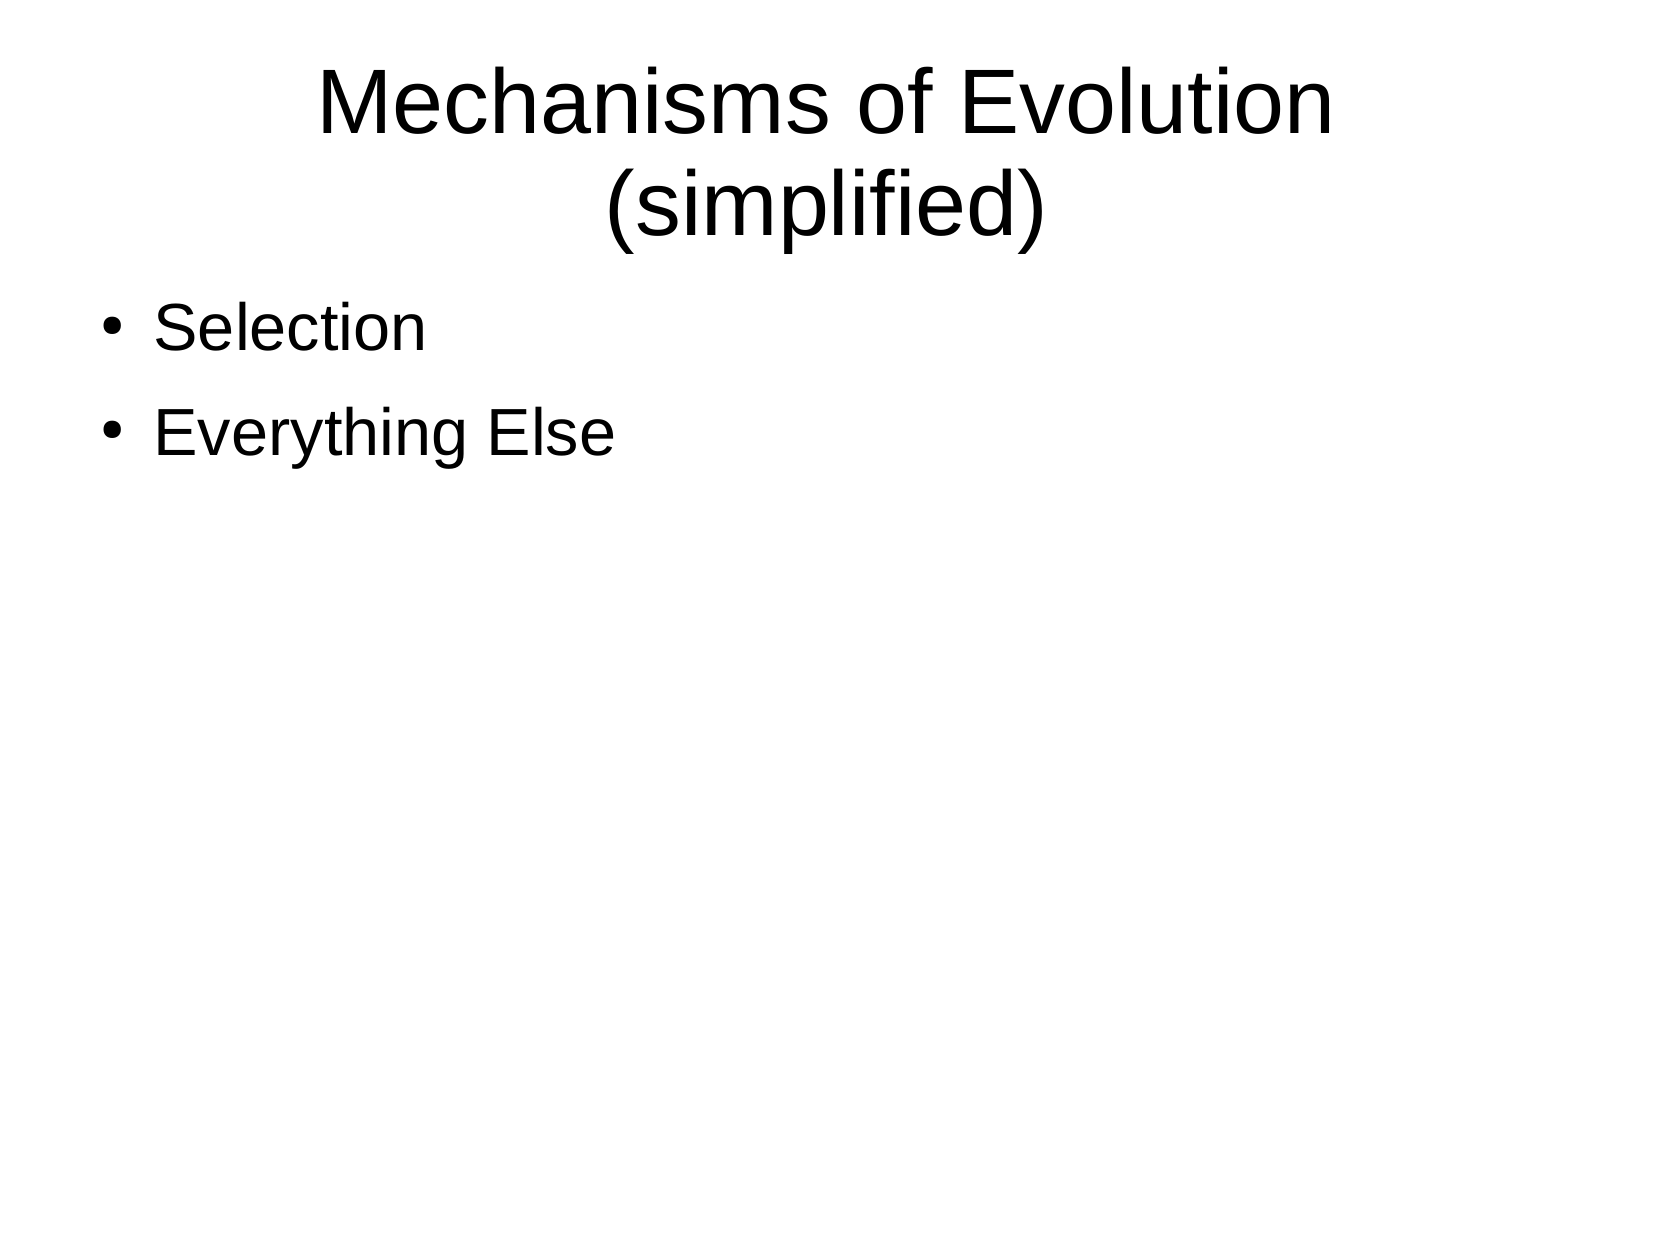

# Mechanisms of Evolution (simplified)
Selection
Everything Else